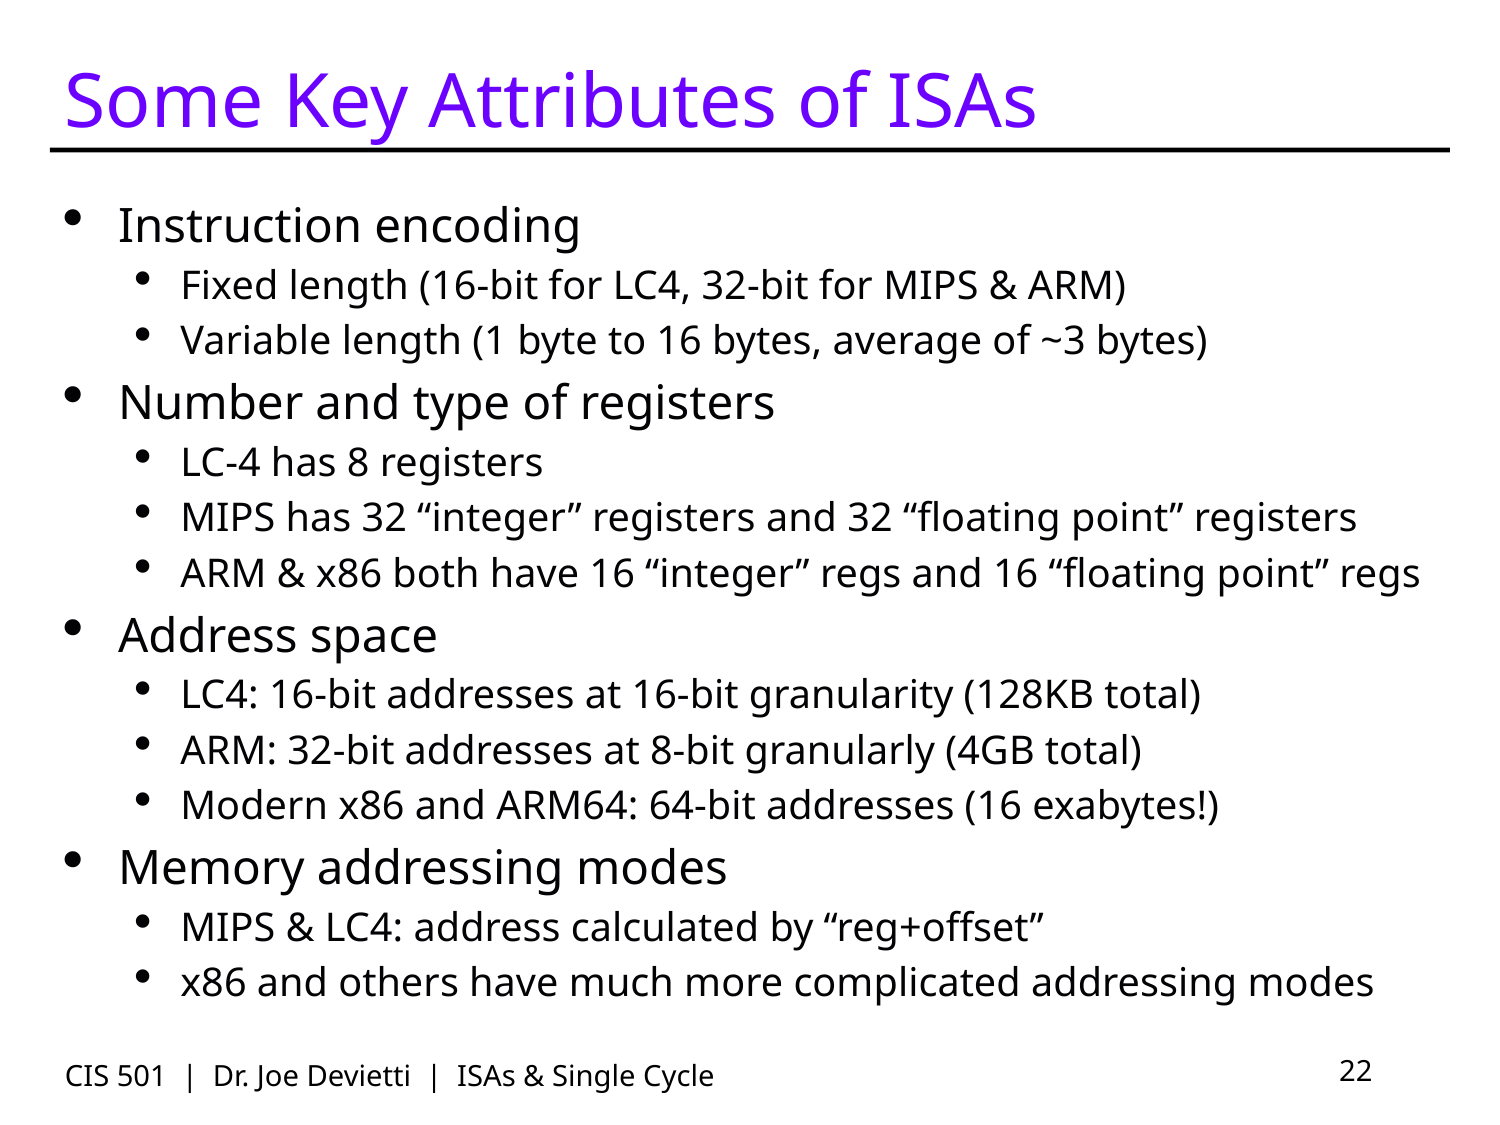

Some Key Attributes of ISAs
Instruction encoding
Fixed length (16-bit for LC4, 32-bit for MIPS & ARM)
Variable length (1 byte to 16 bytes, average of ~3 bytes)
Number and type of registers
LC-4 has 8 registers
MIPS has 32 “integer” registers and 32 “floating point” registers
ARM & x86 both have 16 “integer” regs and 16 “floating point” regs
Address space
LC4: 16-bit addresses at 16-bit granularity (128KB total)
ARM: 32-bit addresses at 8-bit granularly (4GB total)
Modern x86 and ARM64: 64-bit addresses (16 exabytes!)
Memory addressing modes
MIPS & LC4: address calculated by “reg+offset”
x86 and others have much more complicated addressing modes
CIS 501 | Dr. Joe Devietti | ISAs & Single Cycle